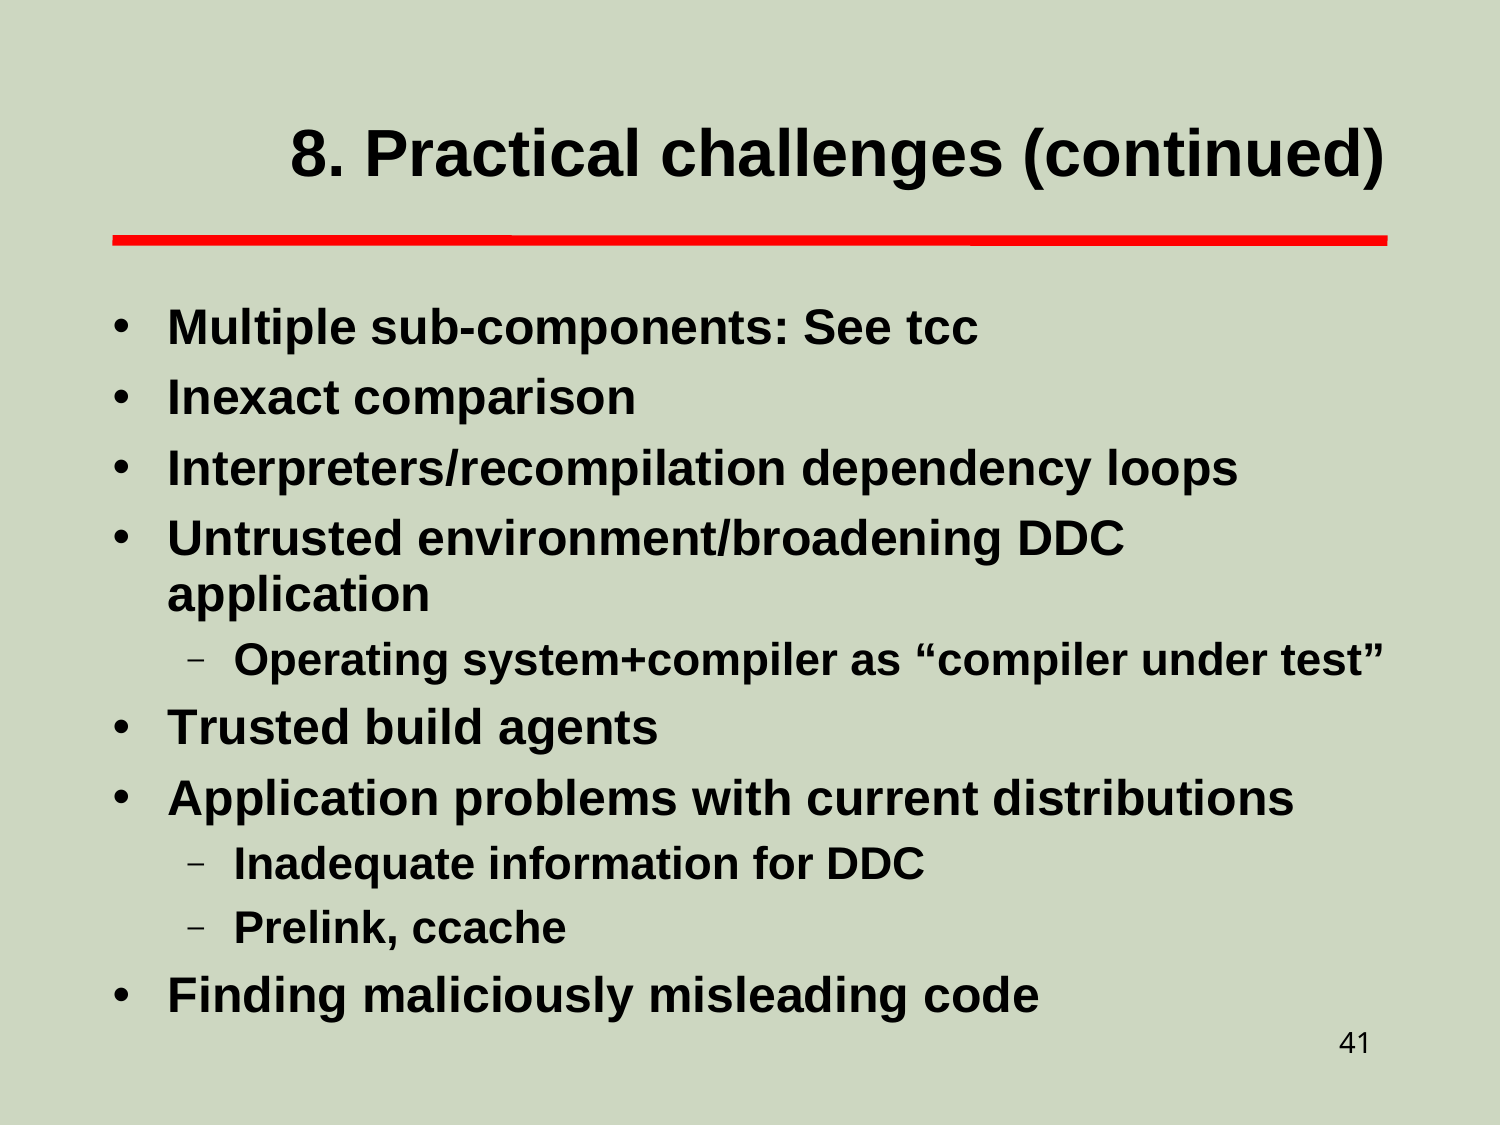

# 8. Practical challenges (continued)
Multiple sub-components: See tcc
Inexact comparison
Interpreters/recompilation dependency loops
Untrusted environment/broadening DDC application
Operating system+compiler as “compiler under test”
Trusted build agents
Application problems with current distributions
Inadequate information for DDC
Prelink, ccache
Finding maliciously misleading code